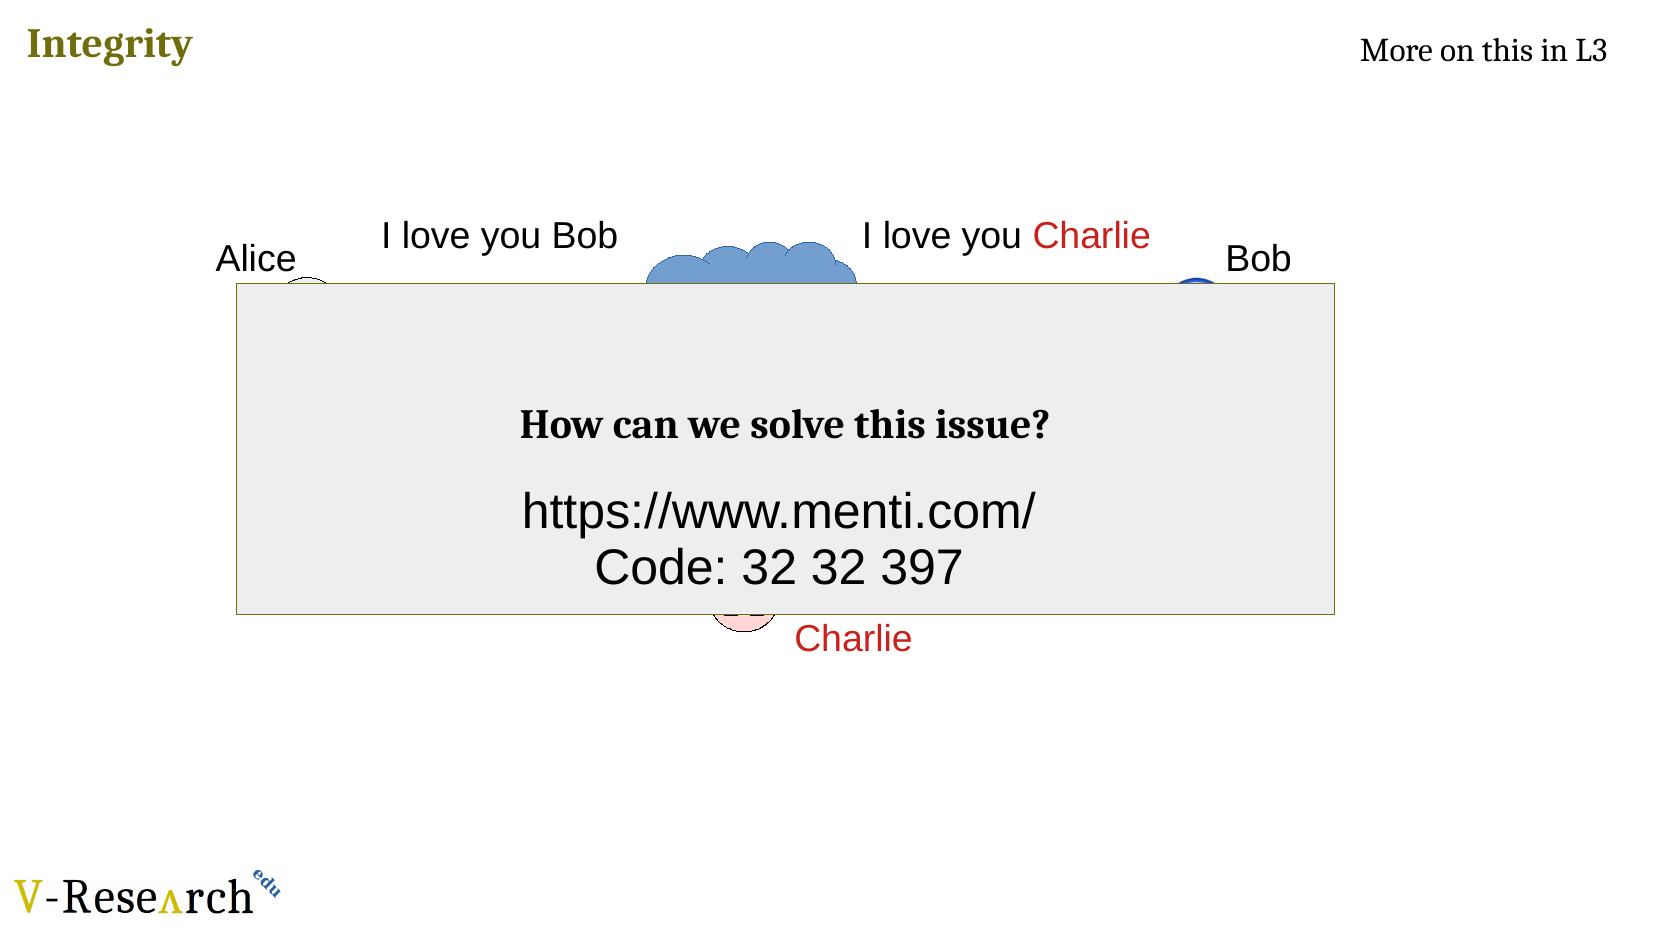

Integrity
More on this in L3
I love you Bob
I love you Charlie
Alice
Bob
Internet
How can we solve this issue?
I love you Bob
I love you
Bob Charlie
https://www.menti.com/
Code: 32 32 397
Charlie
edu